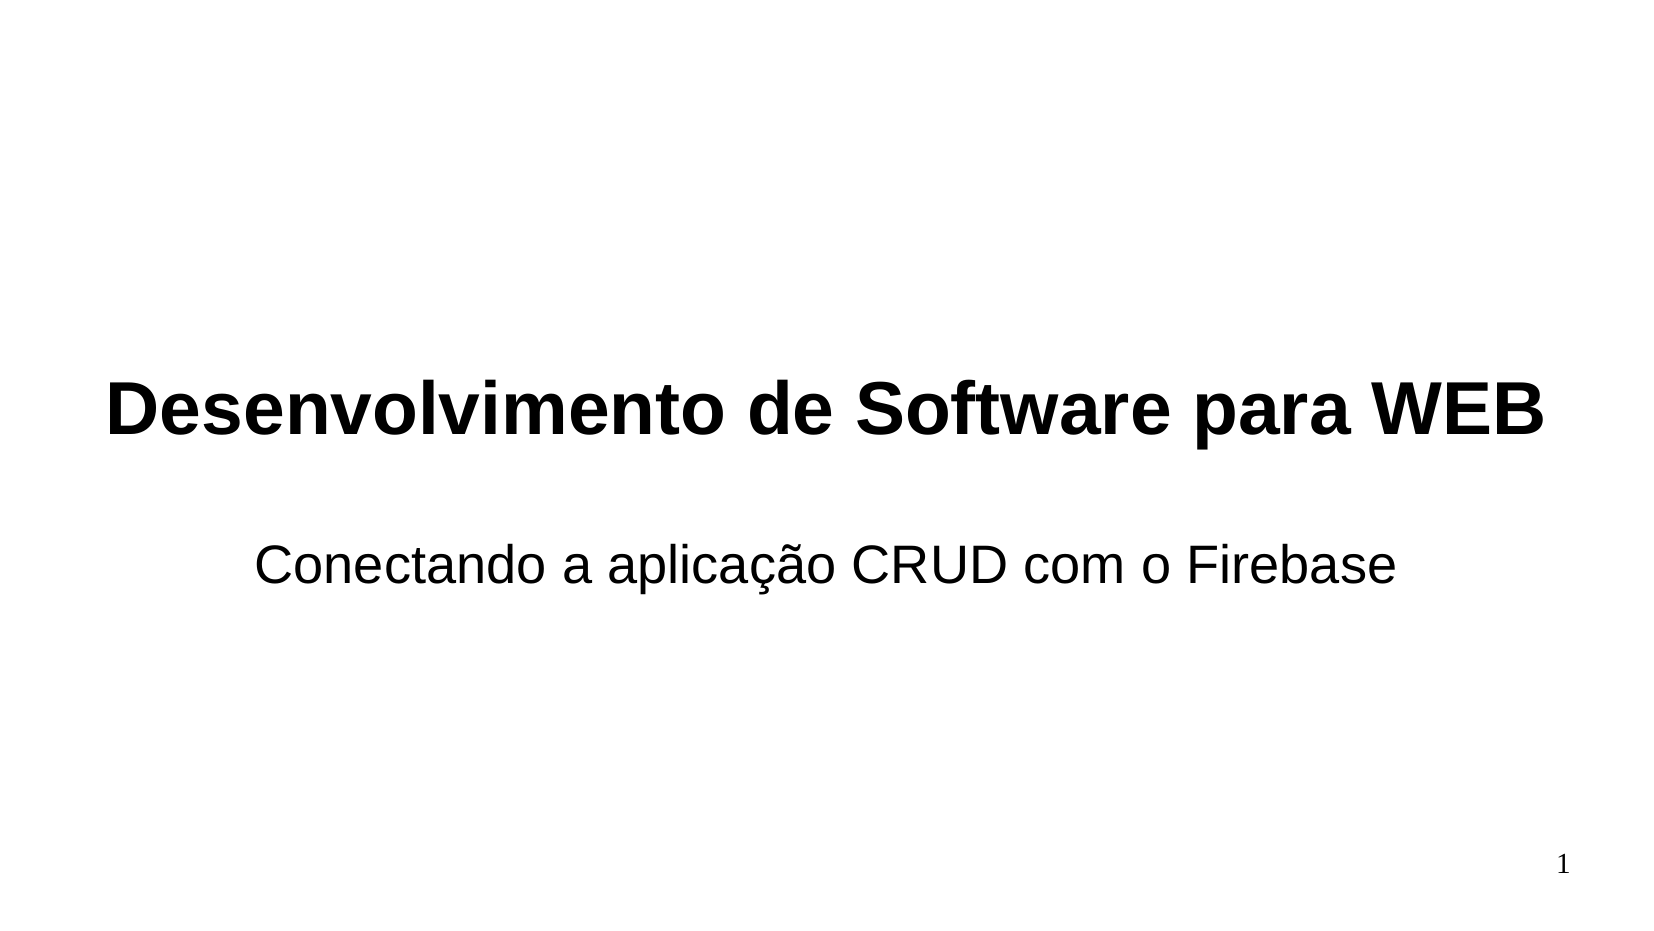

# Desenvolvimento de Software para WEB
Conectando a aplicação CRUD com o Firebase
1